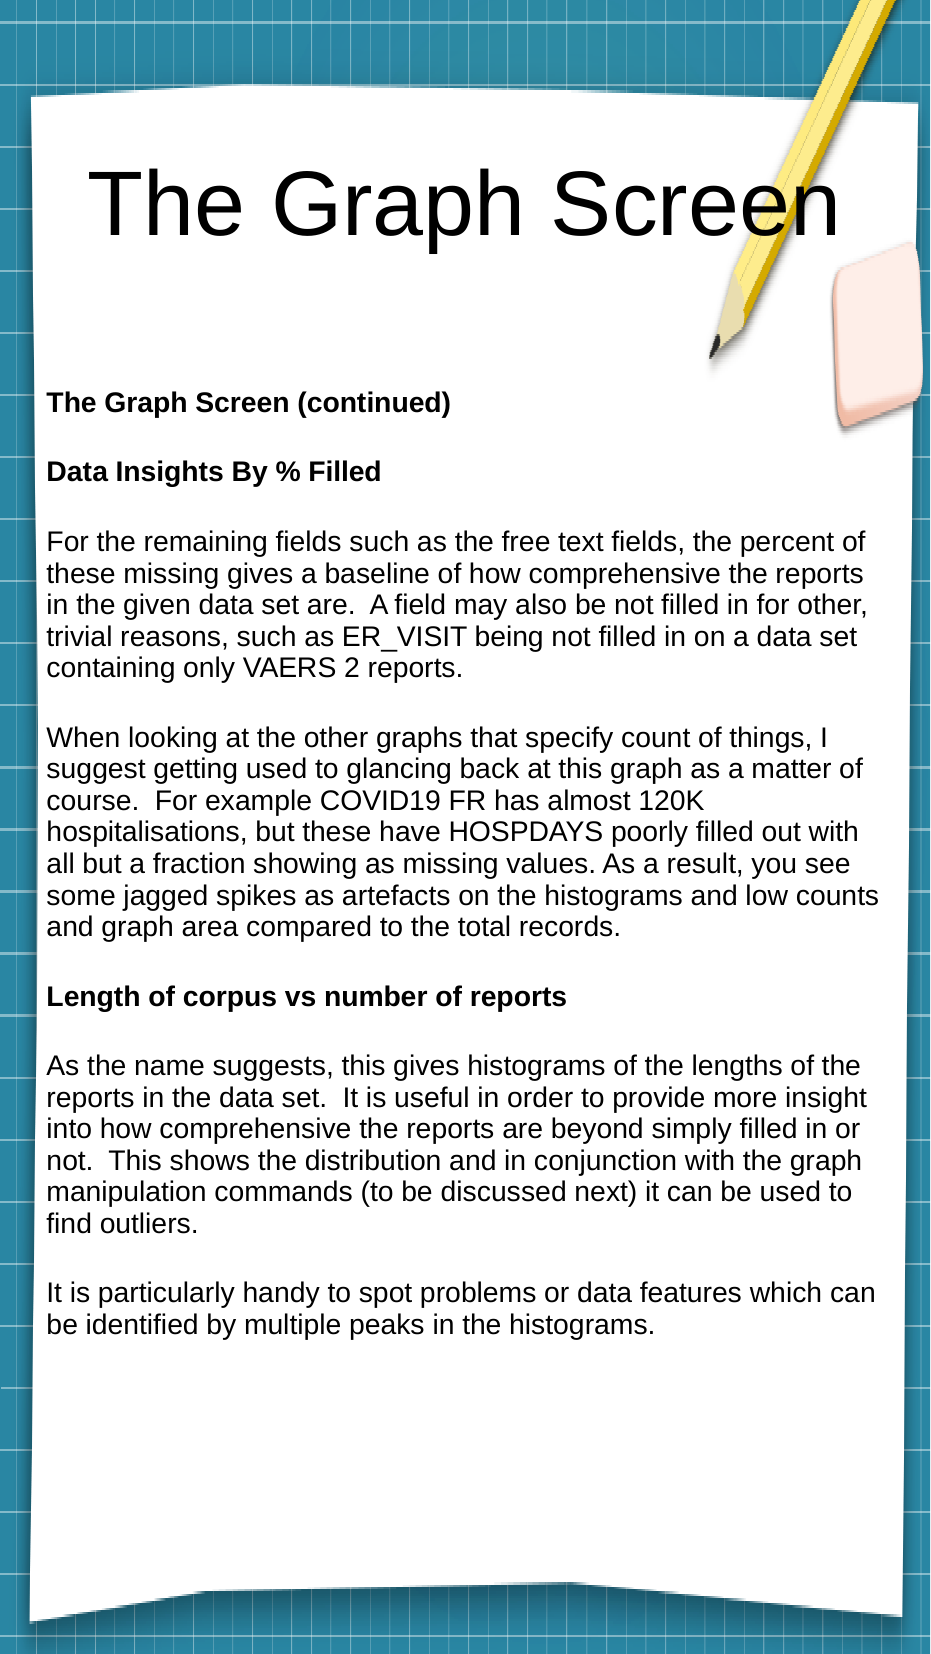

# The Graph Screen
The Graph Screen (continued)
Data Insights By % Filled
For the remaining fields such as the free text fields, the percent of these missing gives a baseline of how comprehensive the reports in the given data set are. A field may also be not filled in for other, trivial reasons, such as ER_VISIT being not filled in on a data set containing only VAERS 2 reports.
When looking at the other graphs that specify count of things, I suggest getting used to glancing back at this graph as a matter of course. For example COVID19 FR has almost 120K hospitalisations, but these have HOSPDAYS poorly filled out with all but a fraction showing as missing values. As a result, you see some jagged spikes as artefacts on the histograms and low counts and graph area compared to the total records.
Length of corpus vs number of reports
As the name suggests, this gives histograms of the lengths of the reports in the data set. It is useful in order to provide more insight into how comprehensive the reports are beyond simply filled in or not. This shows the distribution and in conjunction with the graph manipulation commands (to be discussed next) it can be used to find outliers.
It is particularly handy to spot problems or data features which can be identified by multiple peaks in the histograms.